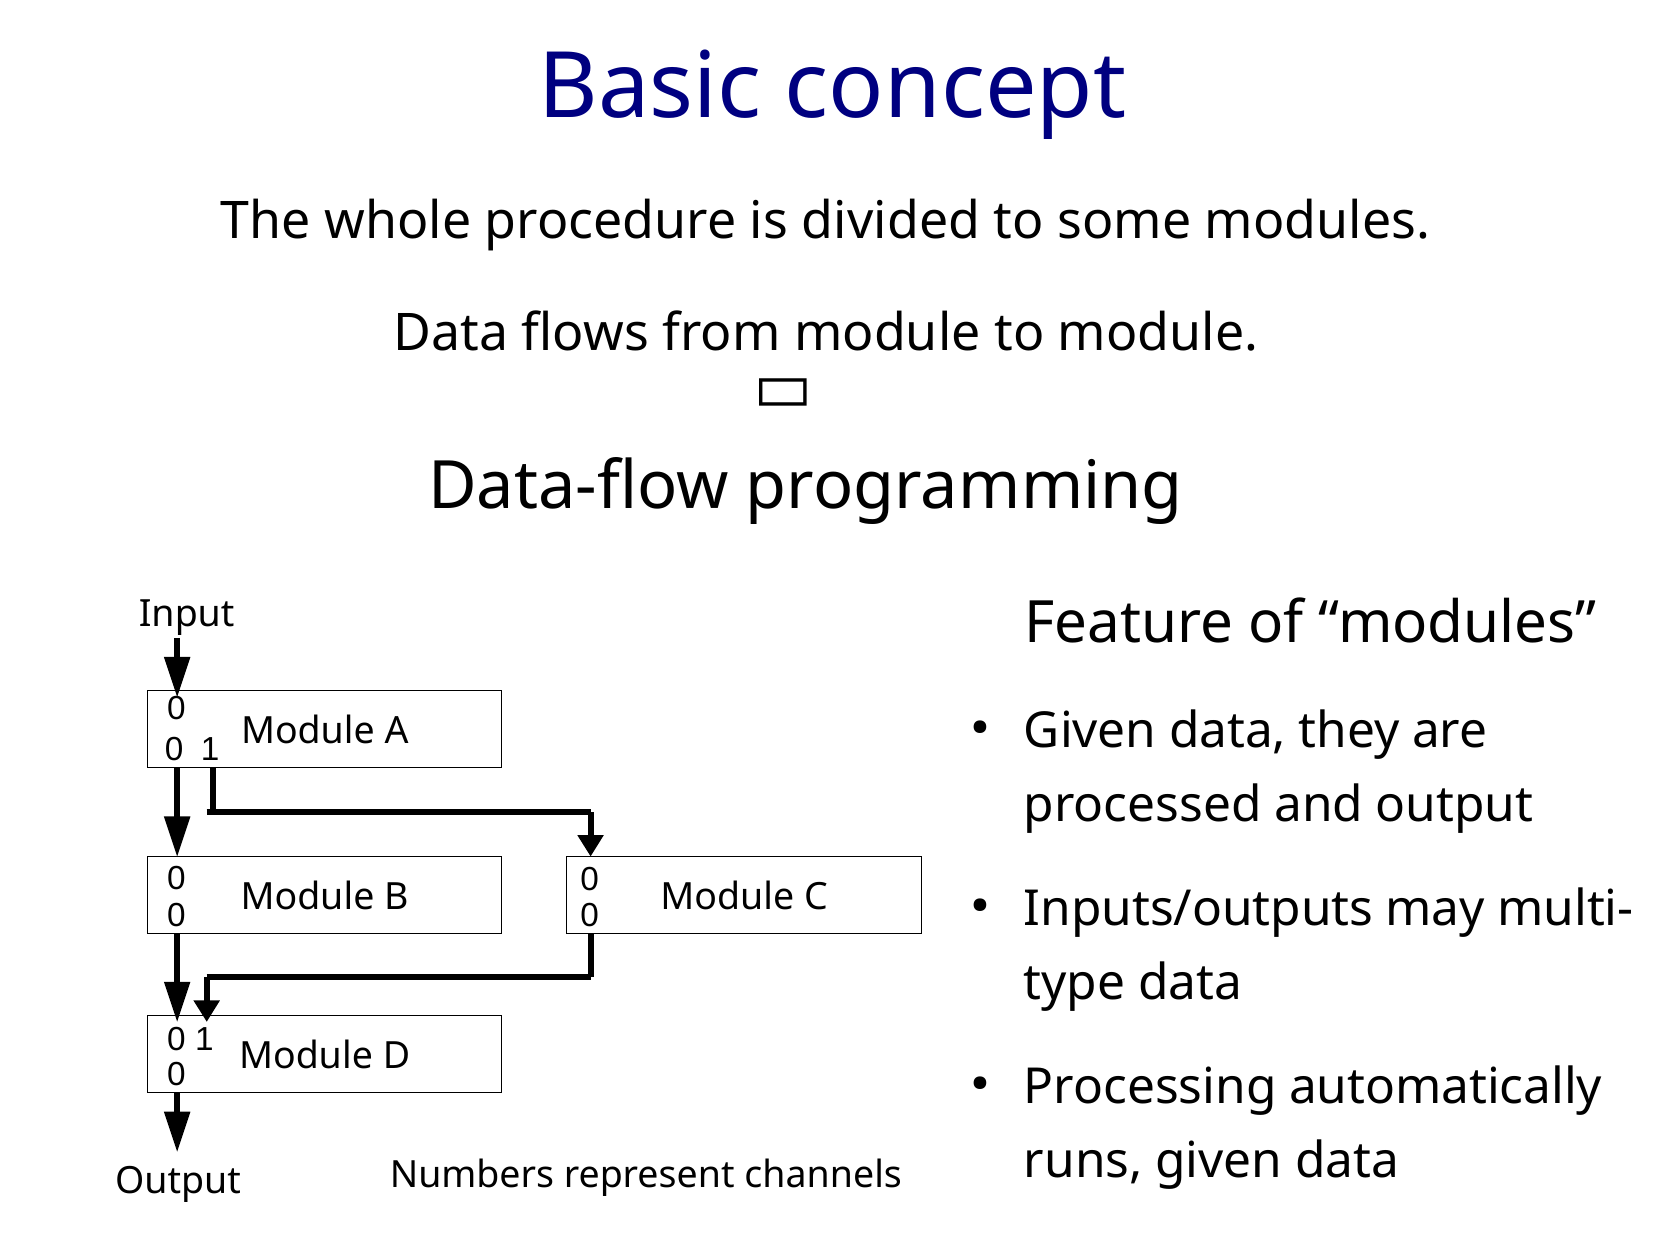

# Basic concept
The whole procedure is divided to some modules.
Data flows from module to module.
＝
Data-flow programming
Feature of “modules”
Input
0
Given data, they are processed and output
Inputs/outputs may multi-
type data
Processing automatically runs, given data
Module A
0
1
0
0
Module B
Module C
0
0
0
1
Module D
0
Numbers represent channels
Output